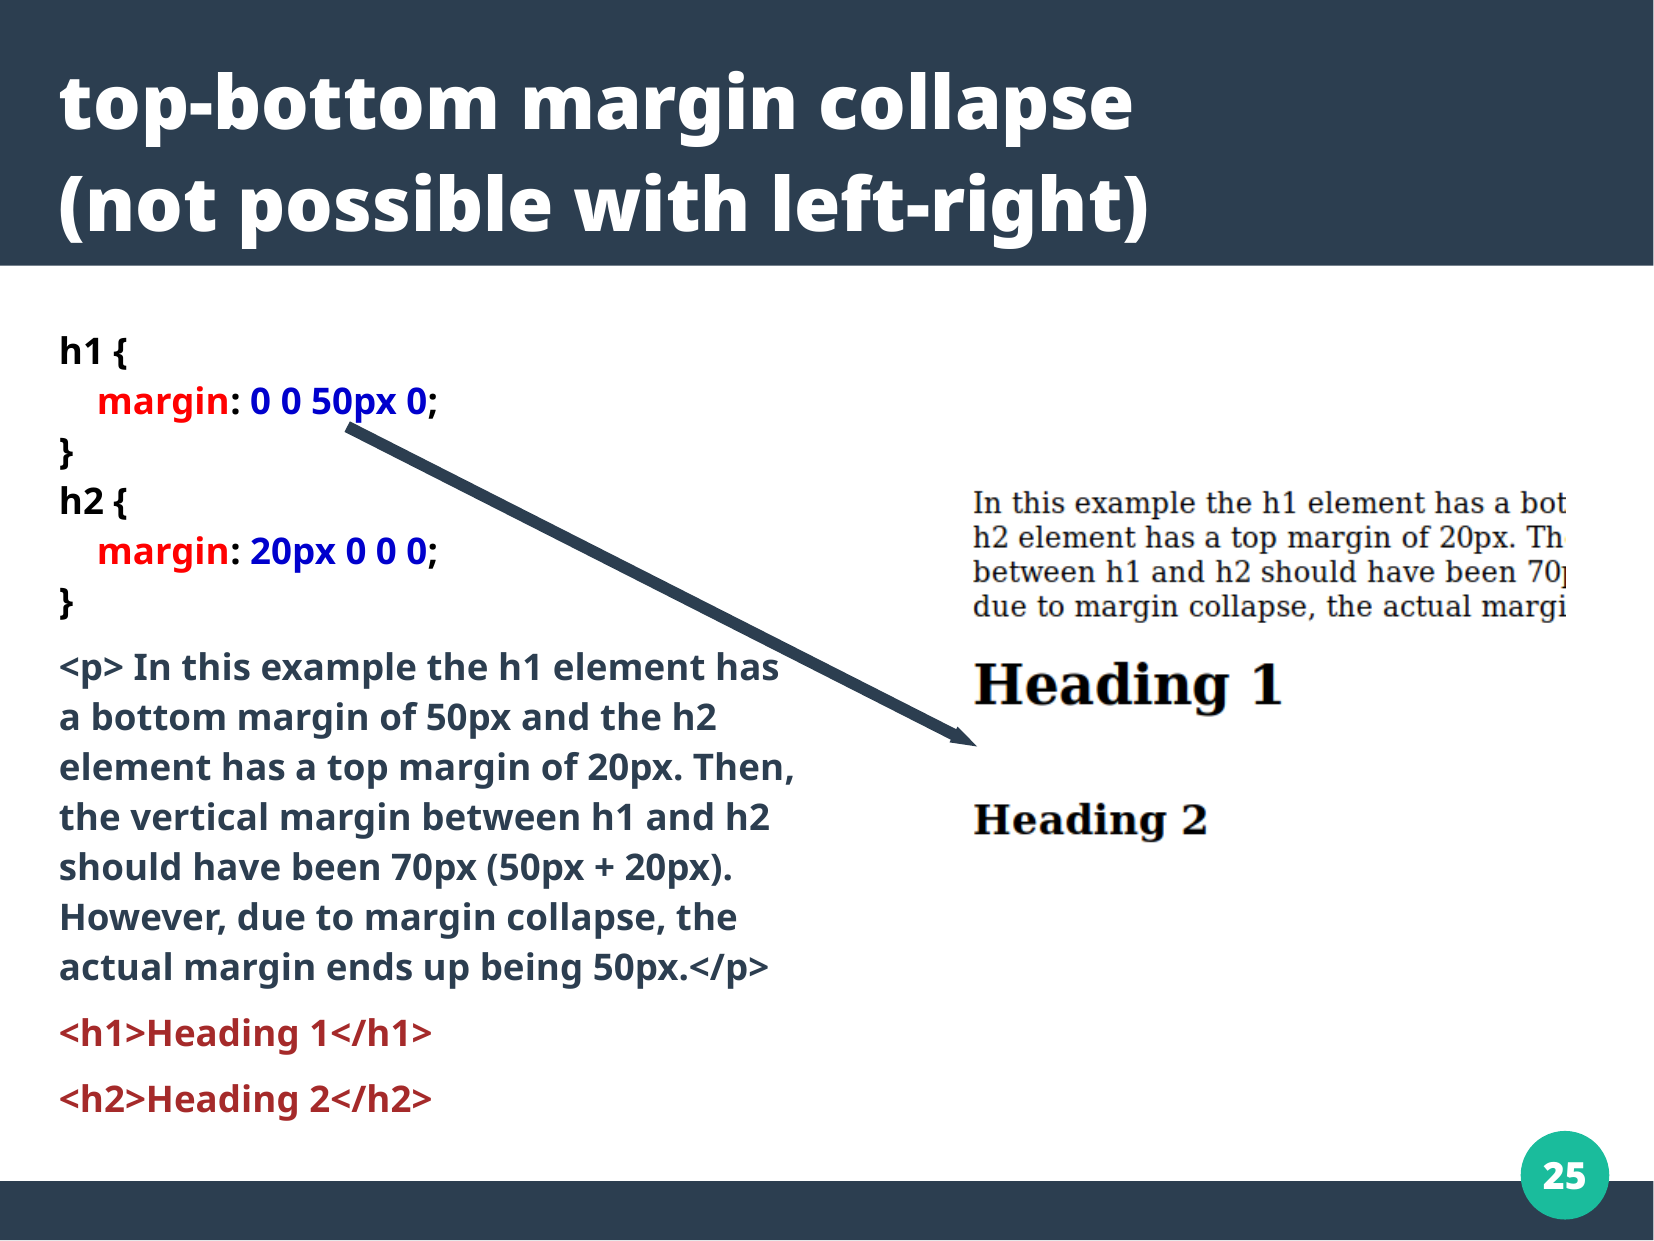

# top-bottom margin collapse (not possible with left-right)
h1 {
    margin: 0 0 50px 0;
}
h2 {
    margin: 20px 0 0 0;
}
<p> In this example the h1 element has a bottom margin of 50px and the h2 element has a top margin of 20px. Then, the vertical margin between h1 and h2 should have been 70px (50px + 20px). However, due to margin collapse, the actual margin ends up being 50px.</p>
<h1>Heading 1</h1>
<h2>Heading 2</h2>
25